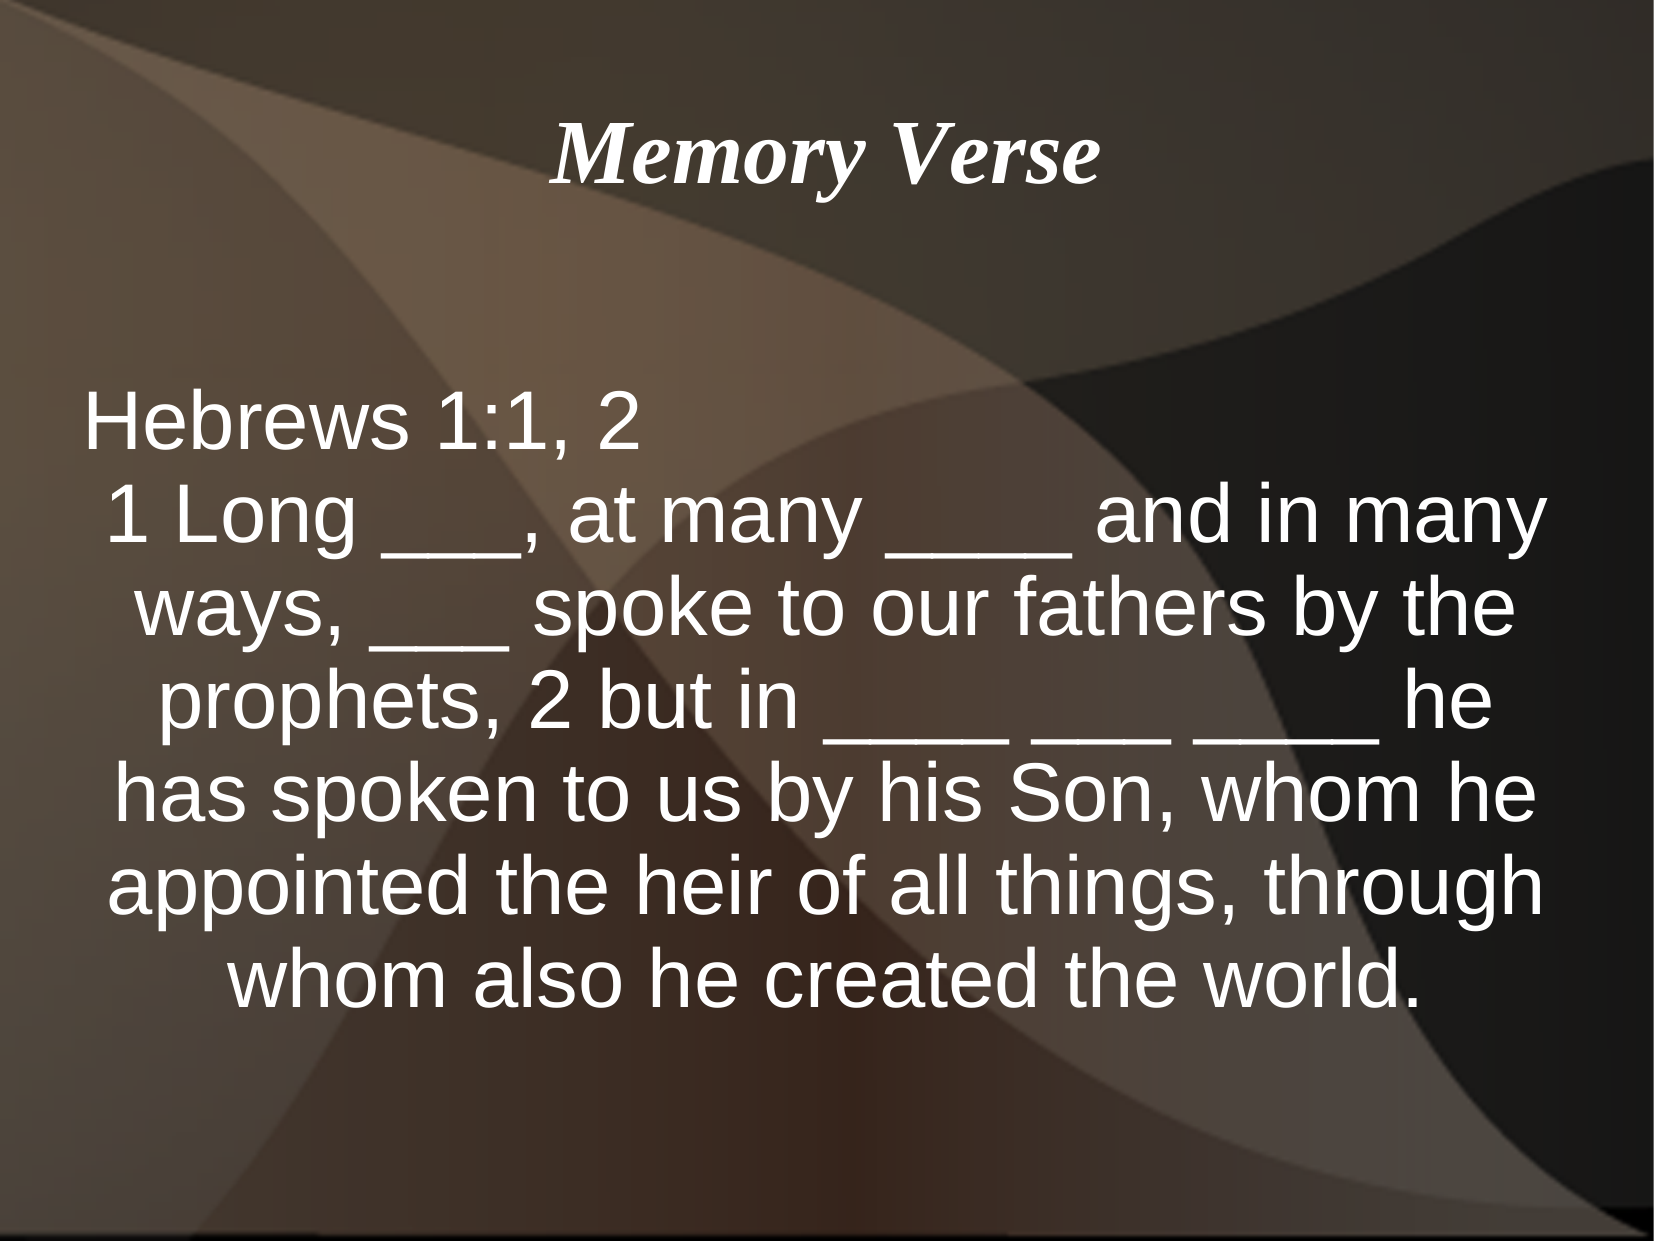

# Memory Verse
Hebrews 1:1, 2
1 Long ___, at many ____ and in many ways, ___ spoke to our fathers by the prophets, 2 but in ____ ___ ____ he has spoken to us by his Son, whom he appointed the heir of all things, through whom also he created the world.